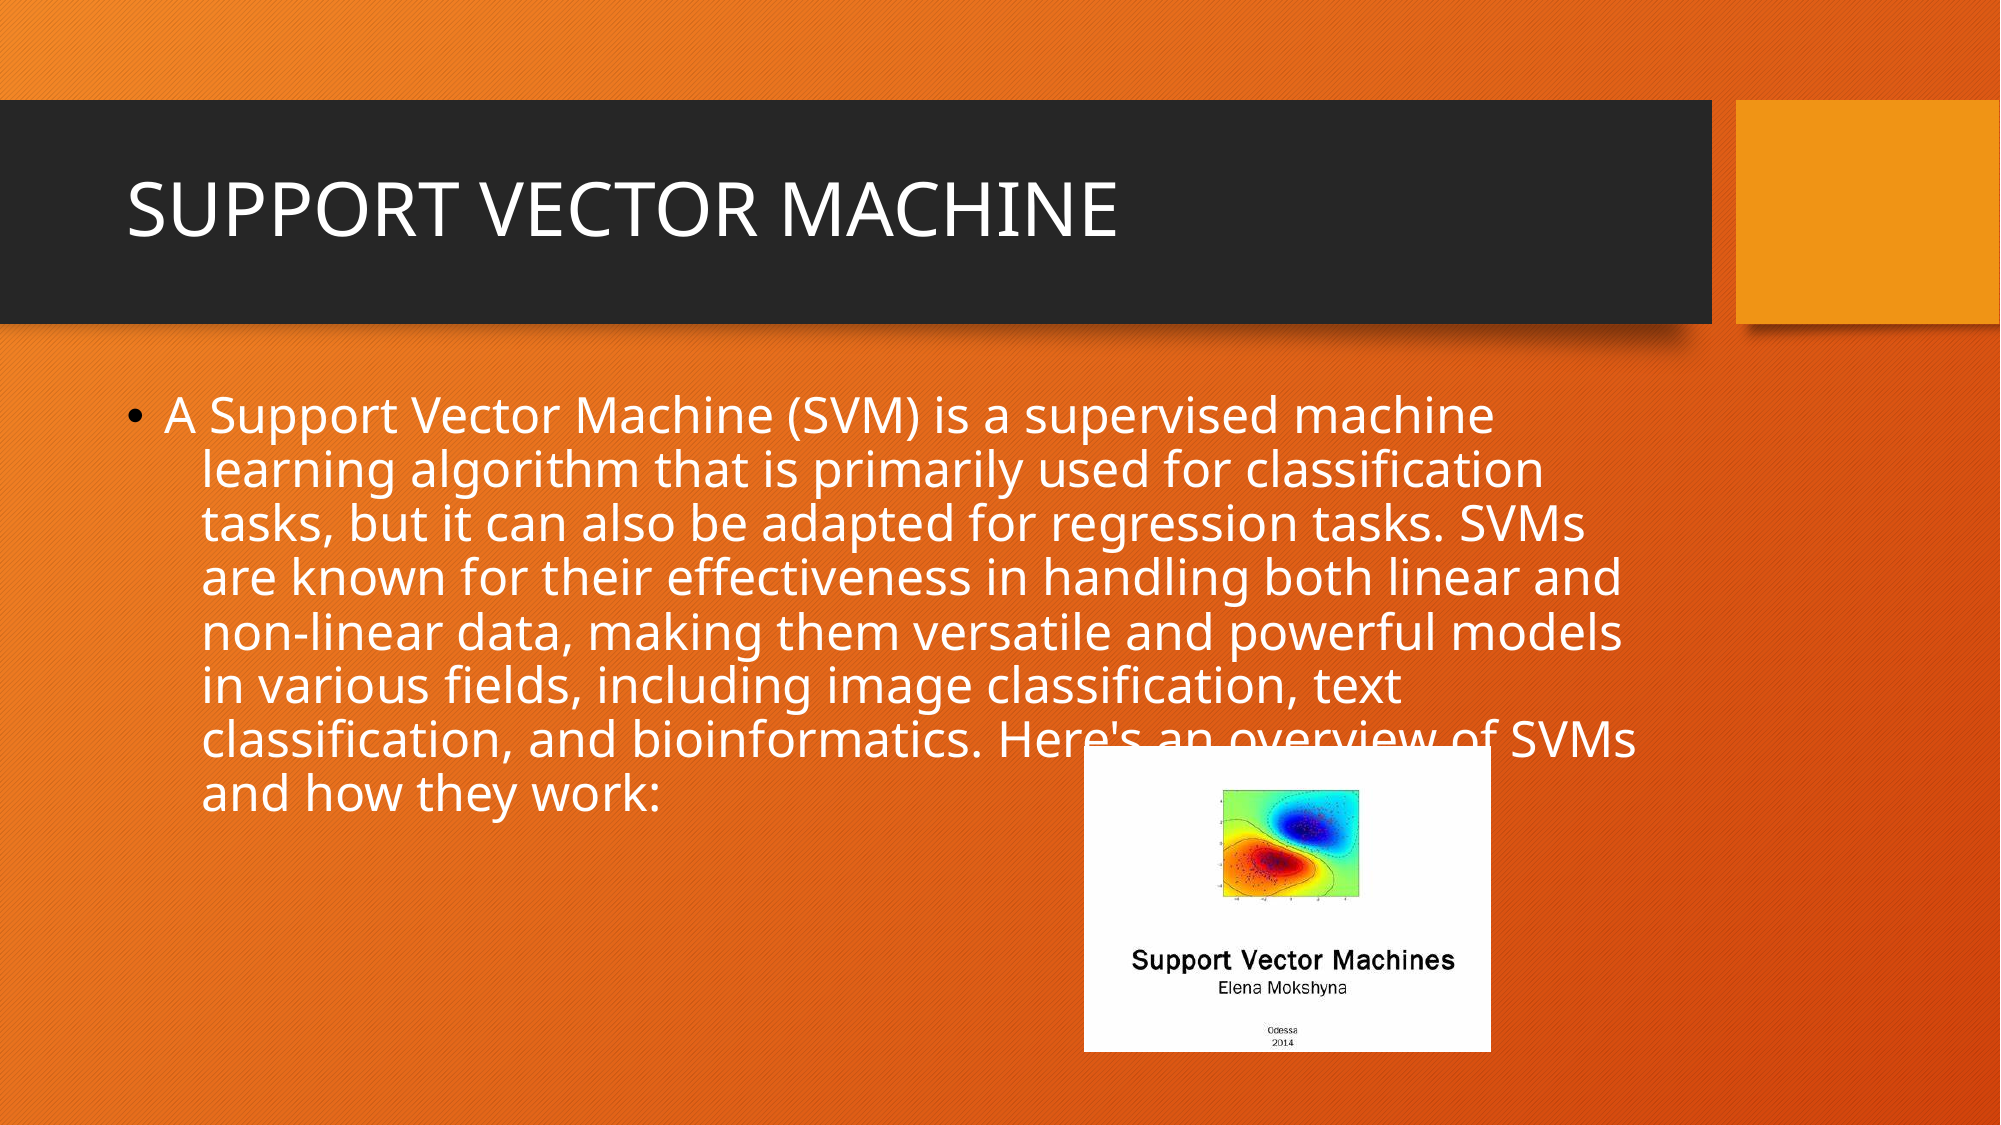

# SUPPORT VECTOR MACHINE
A Support Vector Machine (SVM) is a supervised machine learning algorithm that is primarily used for classification tasks, but it can also be adapted for regression tasks. SVMs are known for their effectiveness in handling both linear and non-linear data, making them versatile and powerful models in various fields, including image classification, text classification, and bioinformatics. Here's an overview of SVMs and how they work: